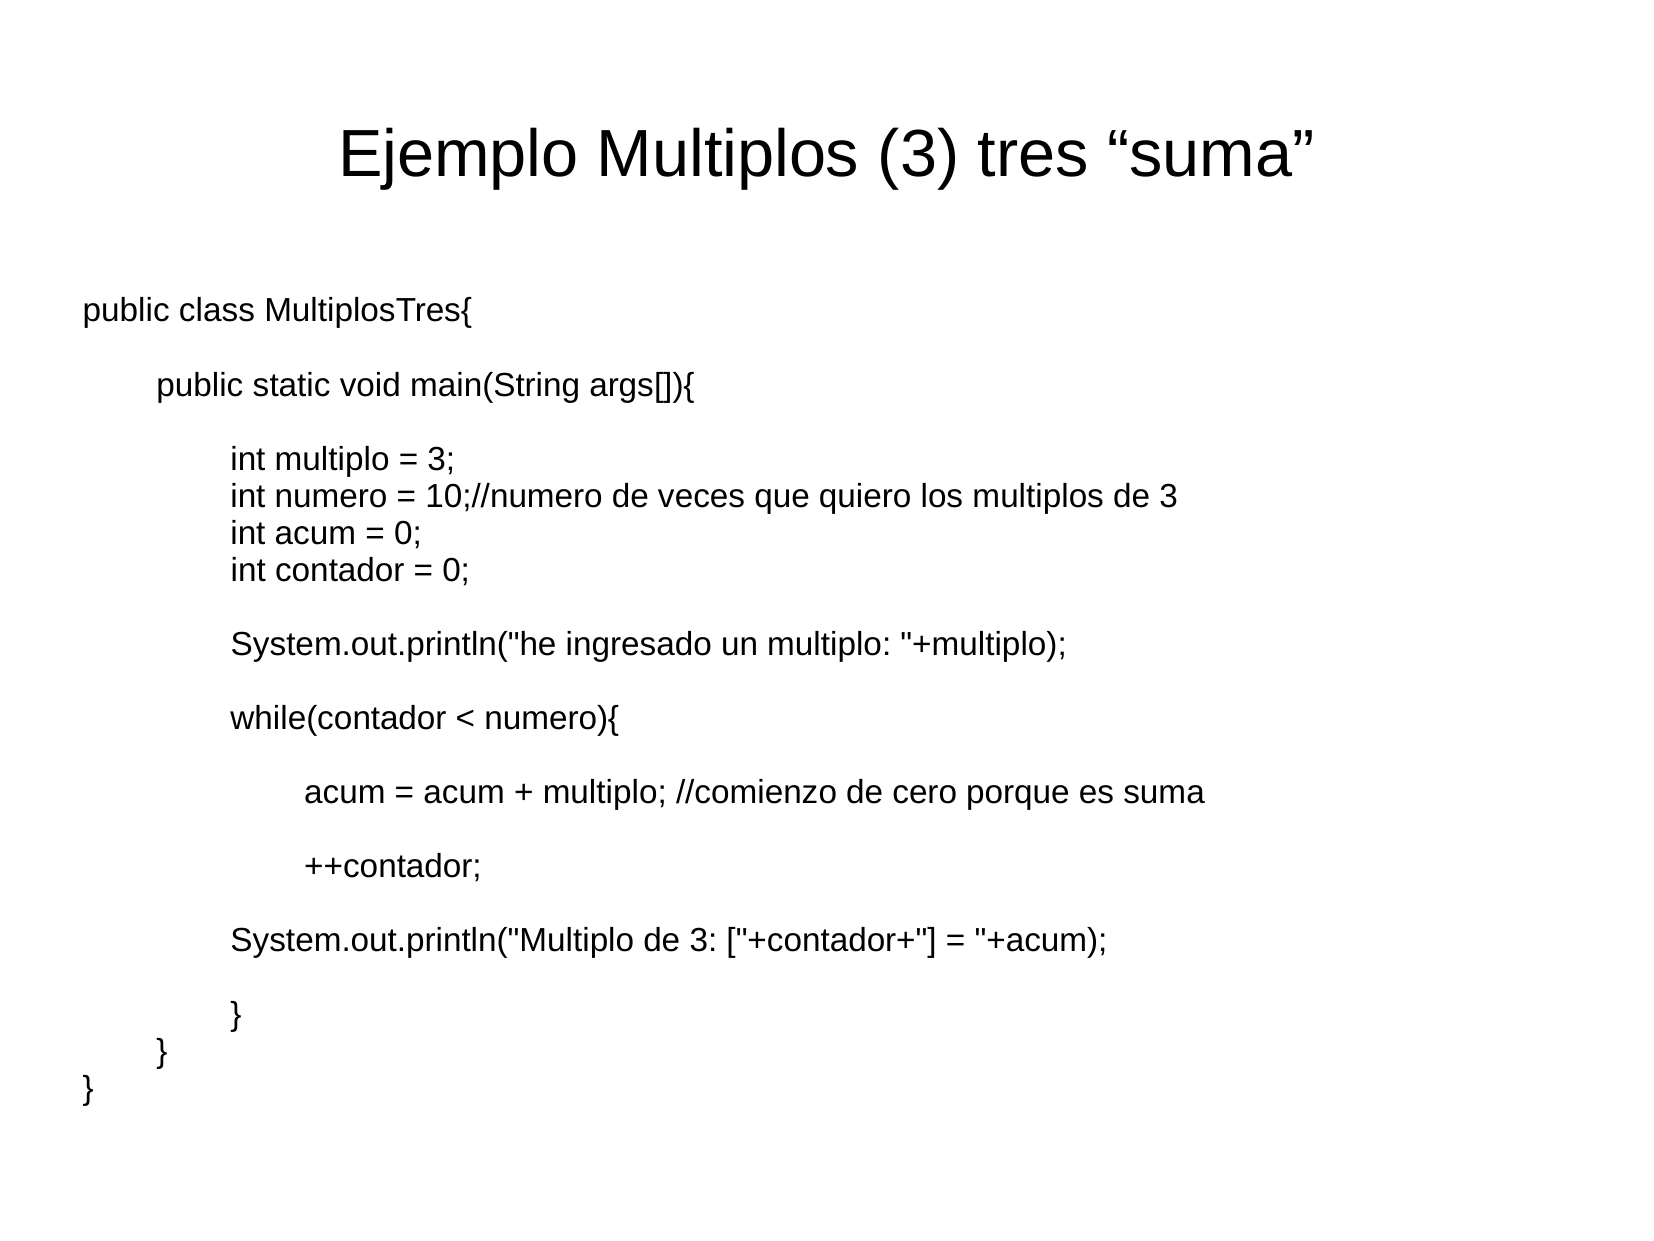

# Ejemplo Multiplos (3) tres “suma”
public class MultiplosTres{
	public static void main(String args[]){
		int multiplo = 3;
		int numero = 10;//numero de veces que quiero los multiplos de 3
		int acum = 0;
 int contador = 0;
 System.out.println("he ingresado un multiplo: "+multiplo);
		while(contador < numero){
			acum = acum + multiplo; //comienzo de cero porque es suma
			++contador;
		System.out.println("Multiplo de 3: ["+contador+"] = "+acum);
		}
	}
}